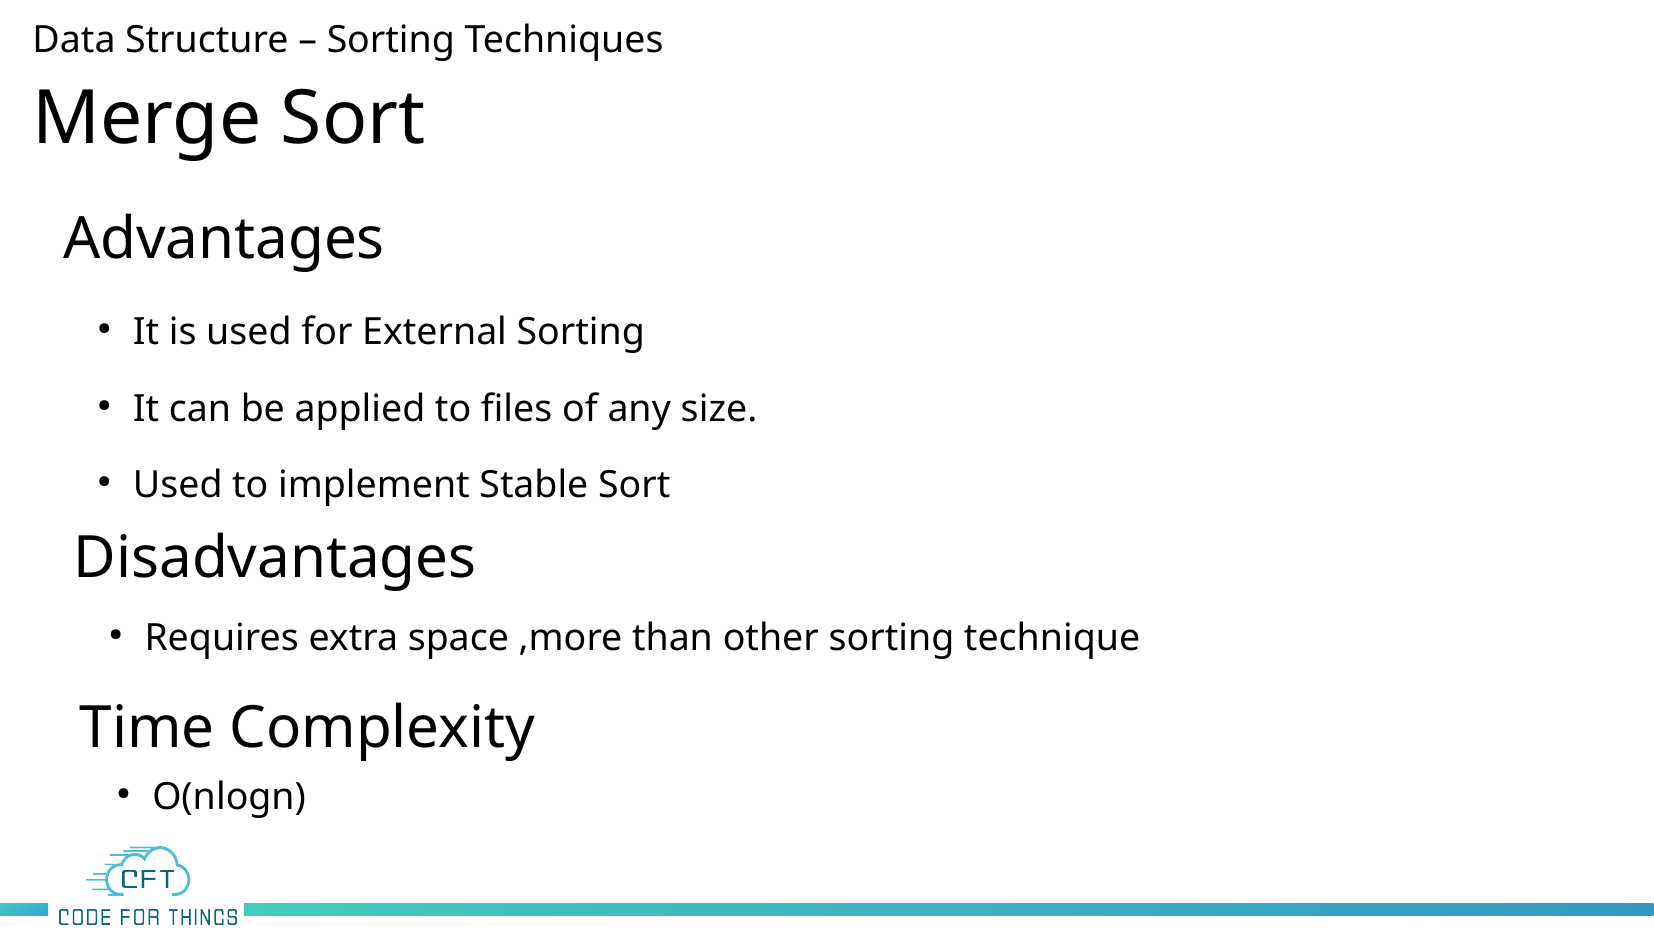

# Data Structure – Sorting Techniques Merge Sort
Advantages
It is used for External Sorting
It can be applied to files of any size.
Used to implement Stable Sort
Disadvantages
Requires extra space ,more than other sorting technique
Time Complexity
O(nlogn)